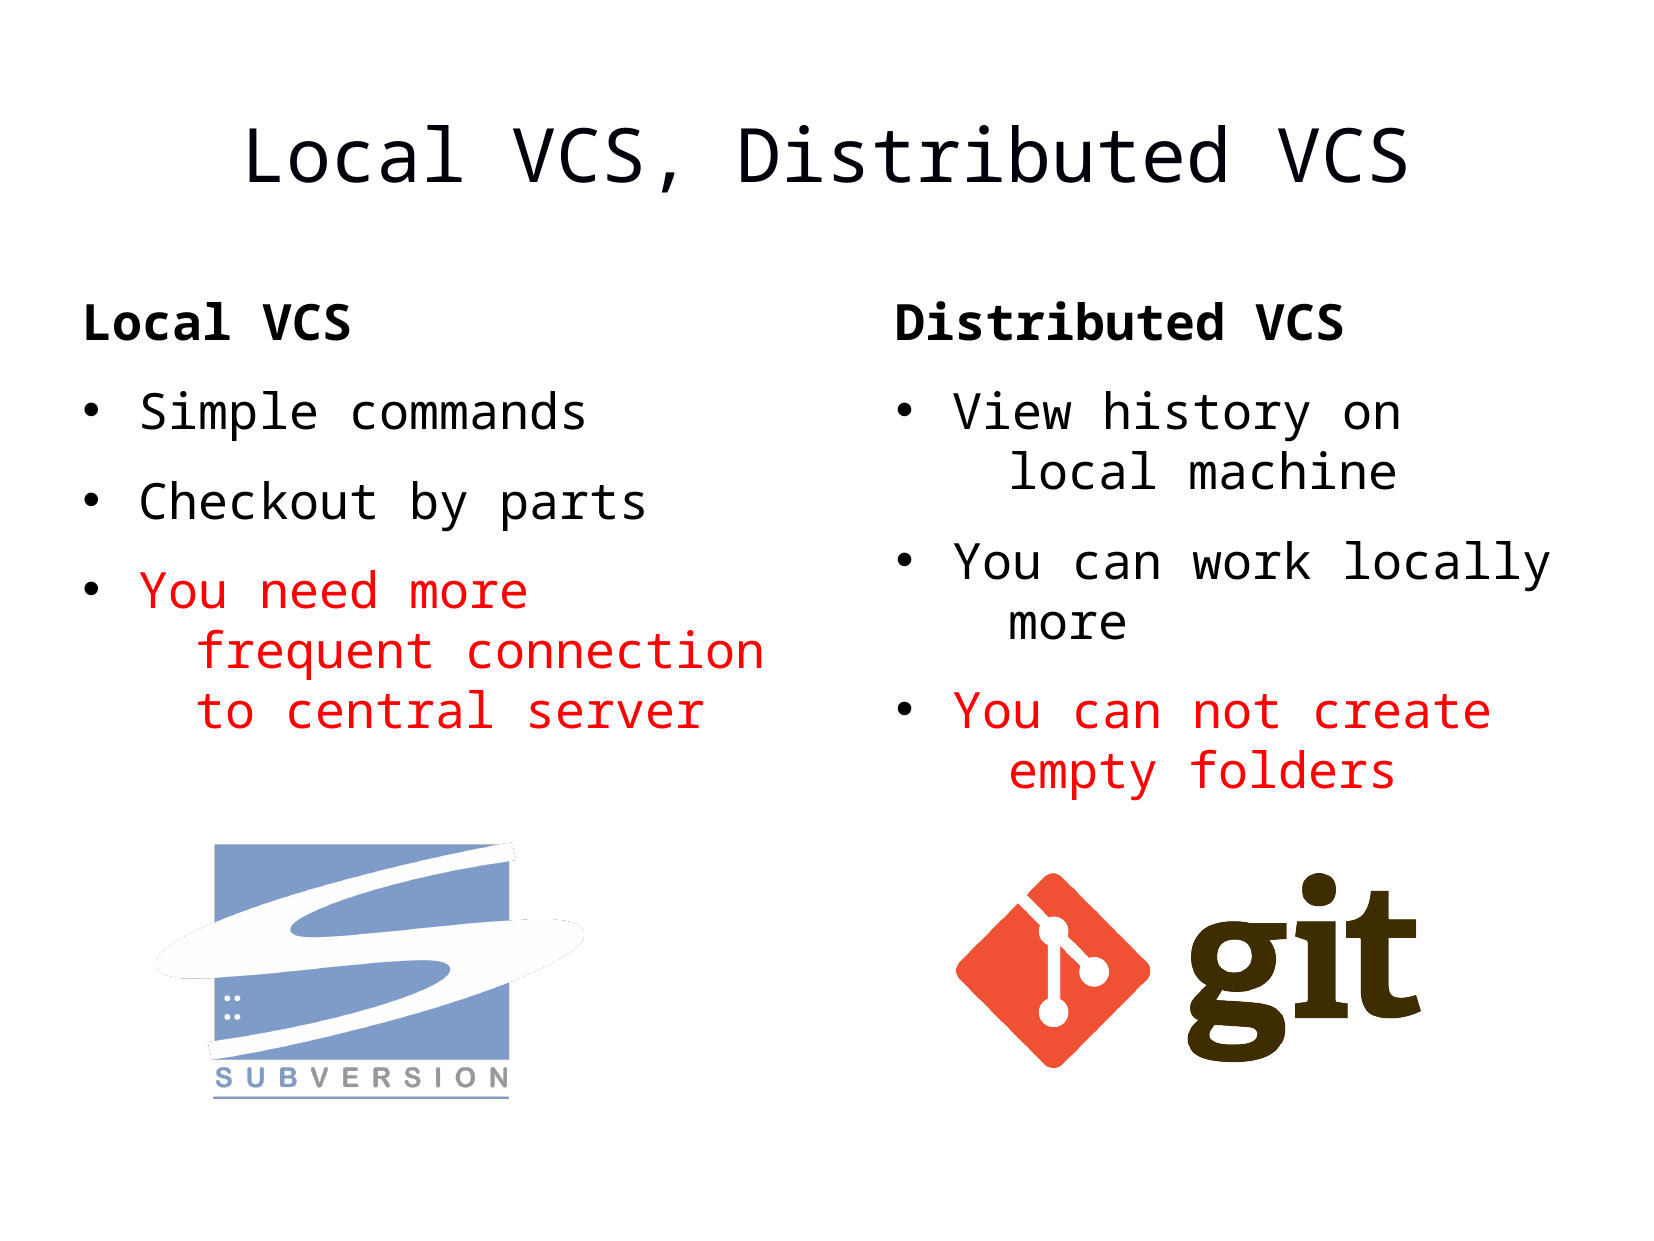

# Local VCS, Distributed VCS
Local VCS
Simple commands
Checkout by parts
You need more frequent connection to central server
Distributed VCS
View history on local machine
You can work locally more
You can not create empty folders